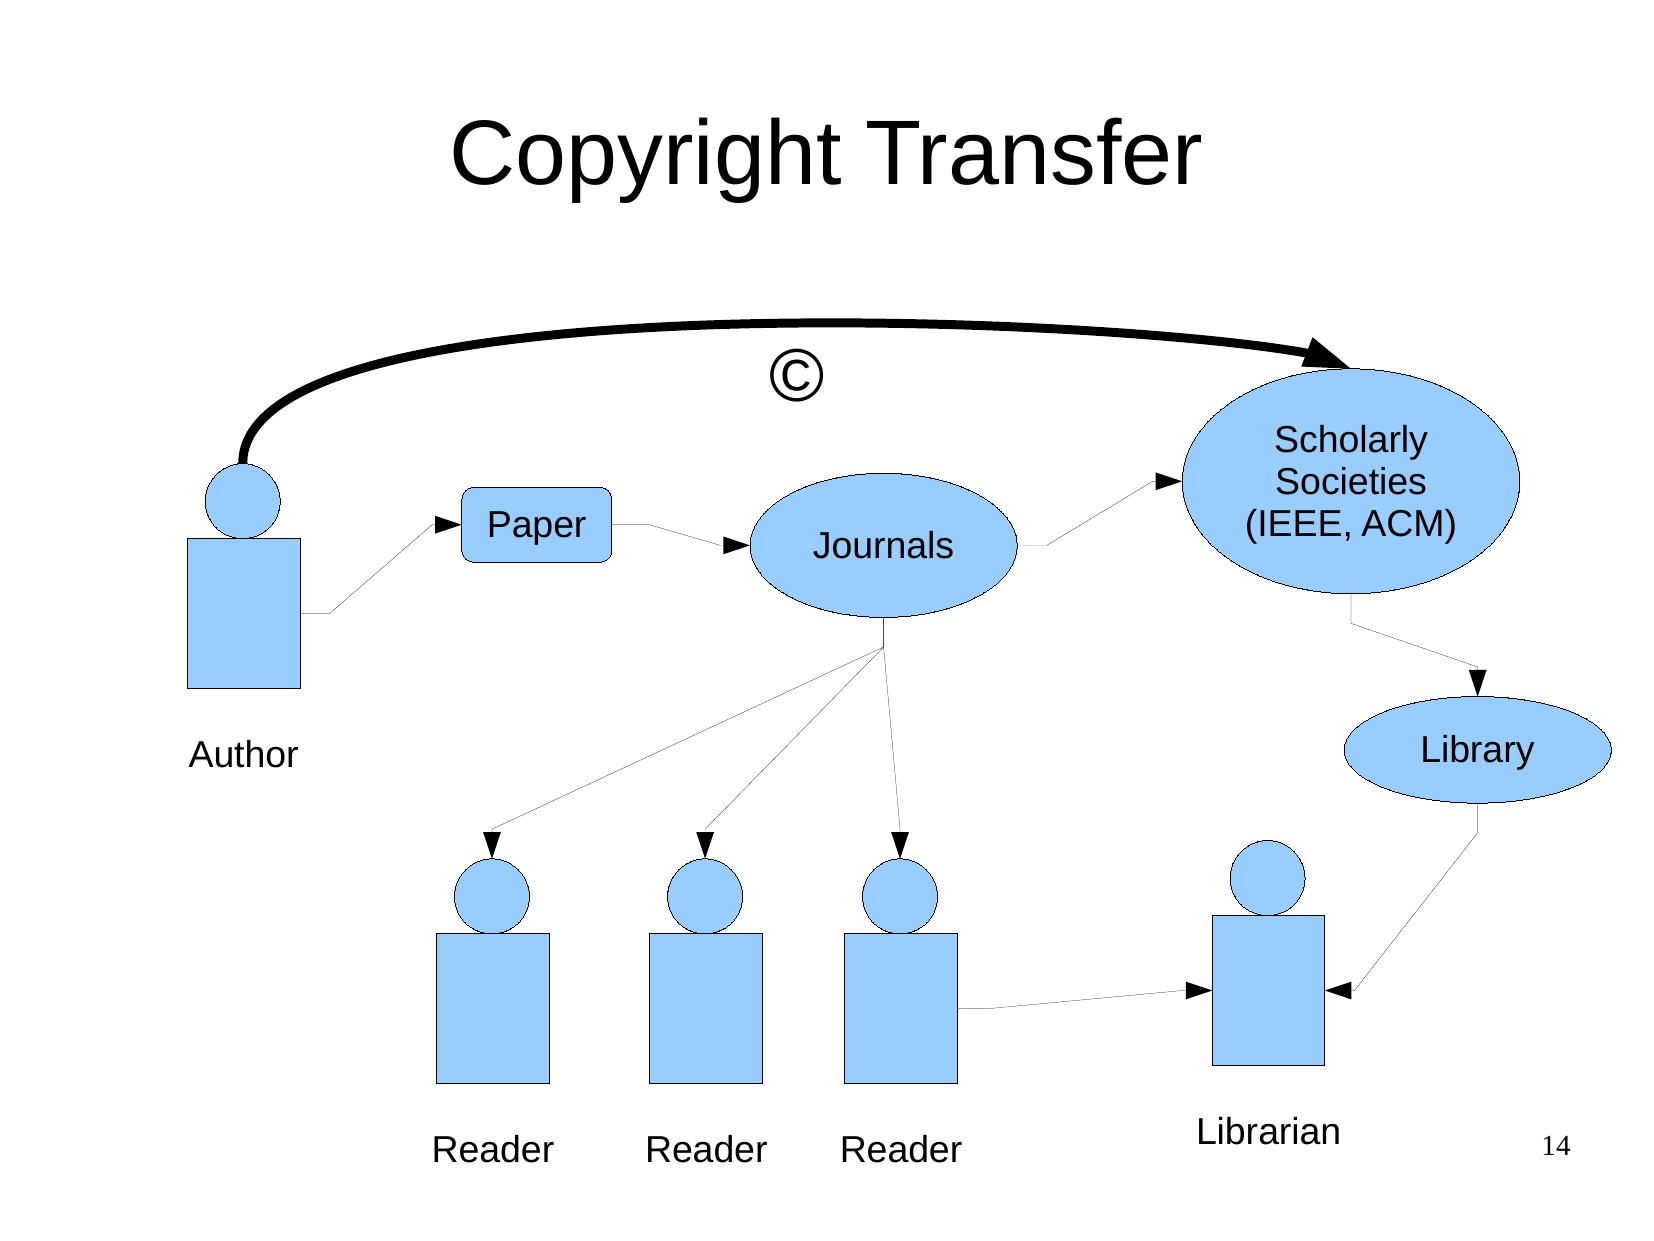

# Copyright Transfer
Scholarly
Societies
(IEEE, ACM)
Journals
Paper
Library
Author
Librarian
Reader
Reader
Reader
14